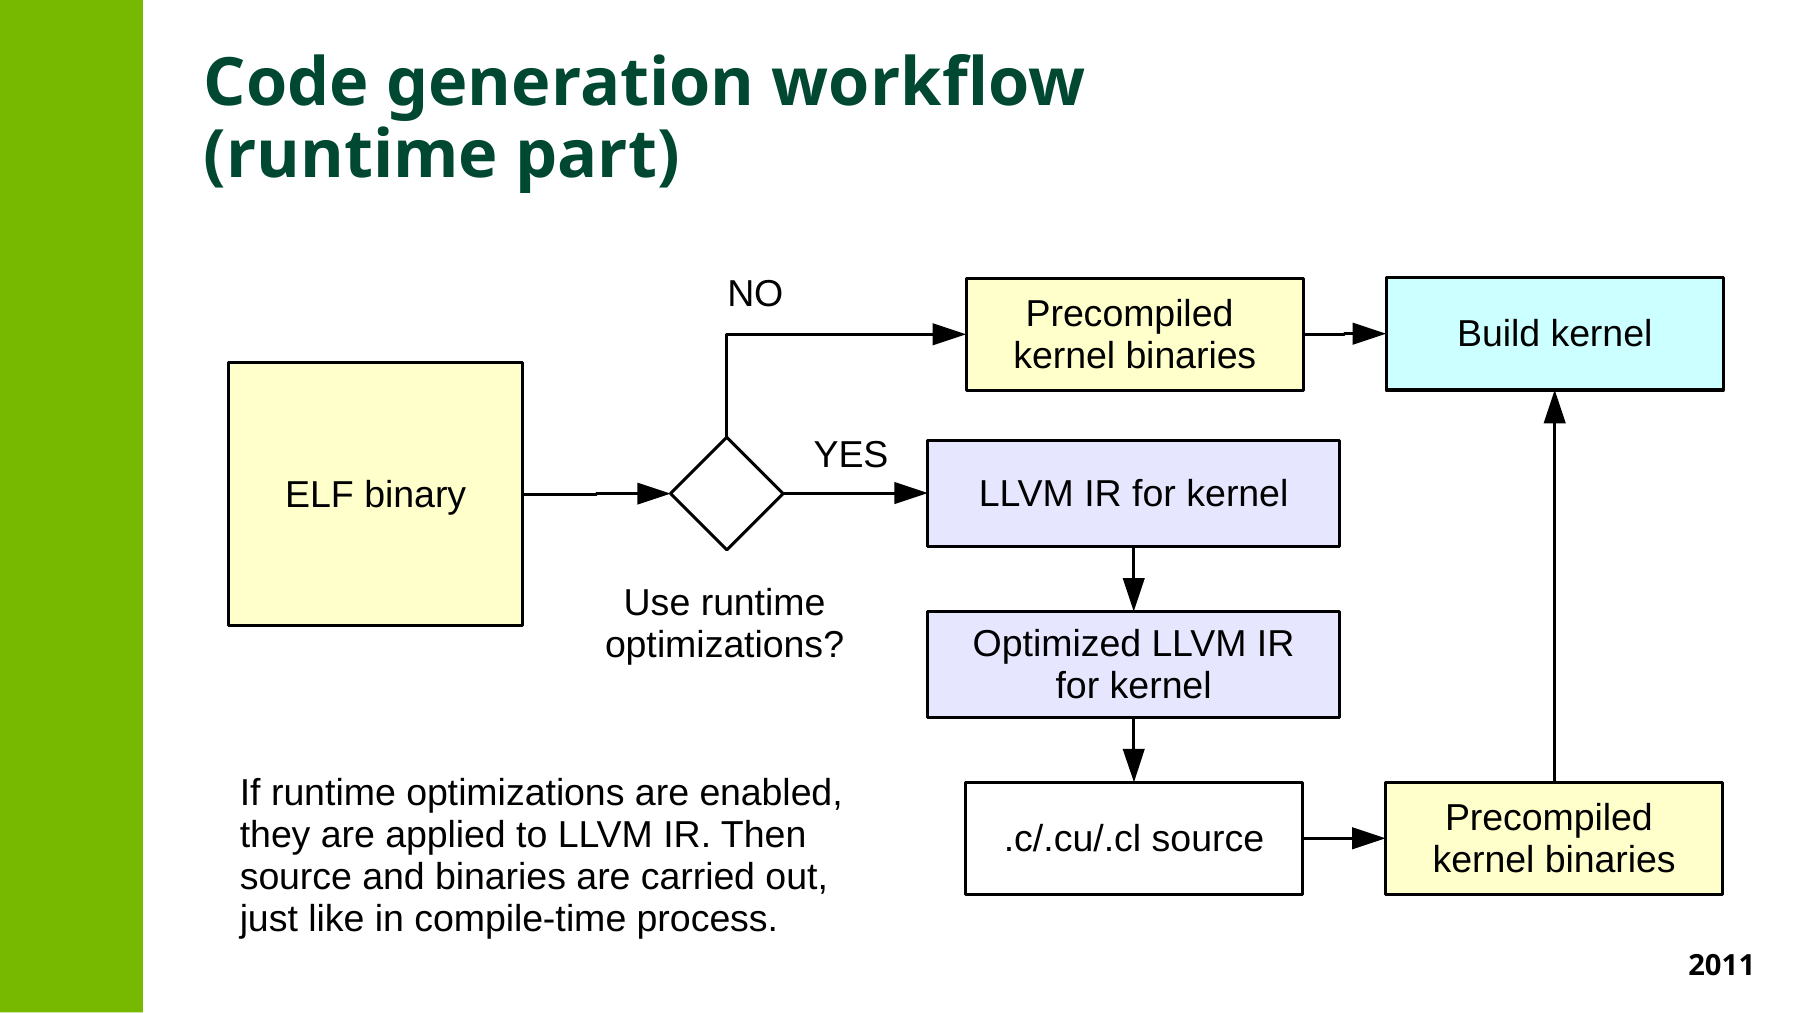

# Code generation workflow (runtime part)
NO
Build kernel
Precompiled
kernel binaries
ELF binary
YES
LLVM IR for kernel
Use runtime
optimizations?
Optimized LLVM IR
for kernel
If runtime optimizations are enabled, they are applied to LLVM IR. Then source and binaries are carried out, just like in compile-time process.
Precompiled
kernel binaries
.c/.cu/.cl source